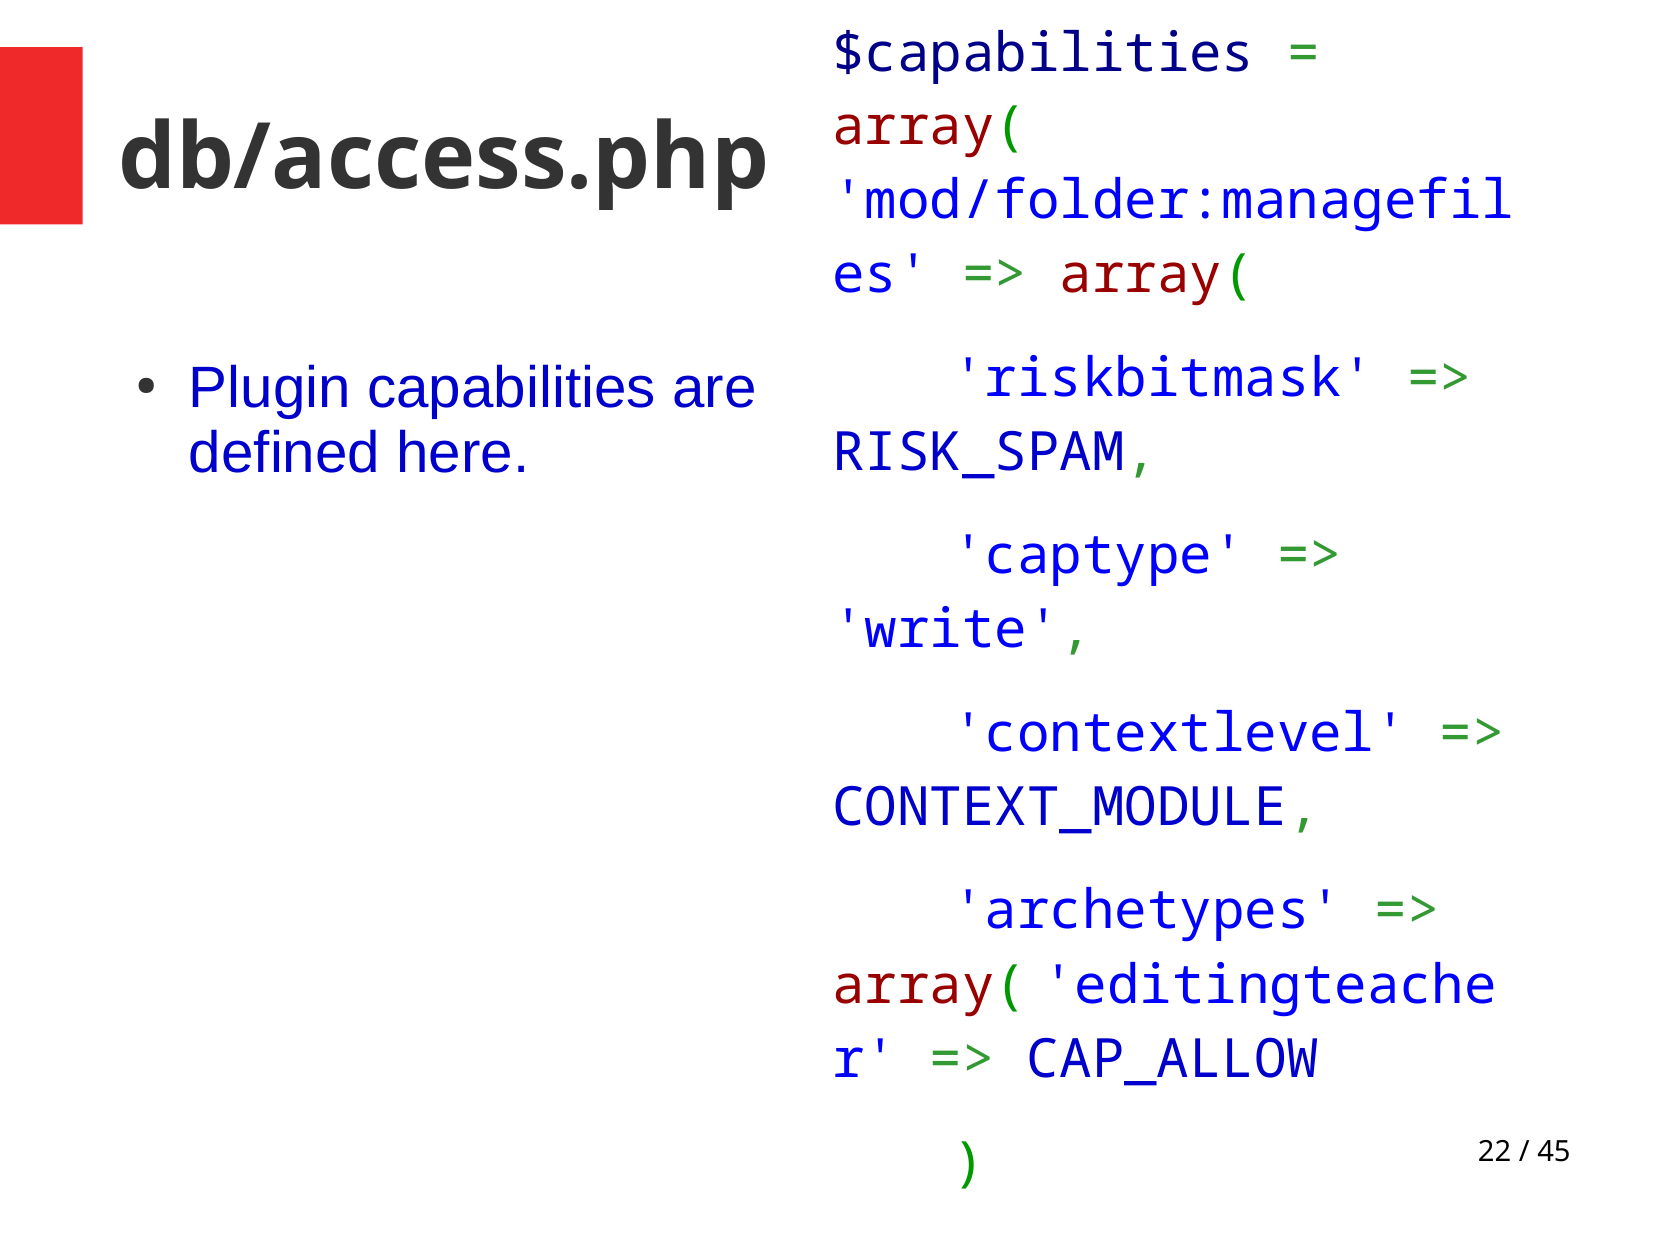

$capabilities = array( 'mod/folder:managefiles' => array(
 'riskbitmask' => RISK_SPAM,
 'captype' => 'write',
 'contextlevel' => CONTEXT_MODULE,
 'archetypes' => array( 'editingteacher' => CAP_ALLOW
 )
 ),
 );
# db/access.php
Plugin capabilities are defined here.
22